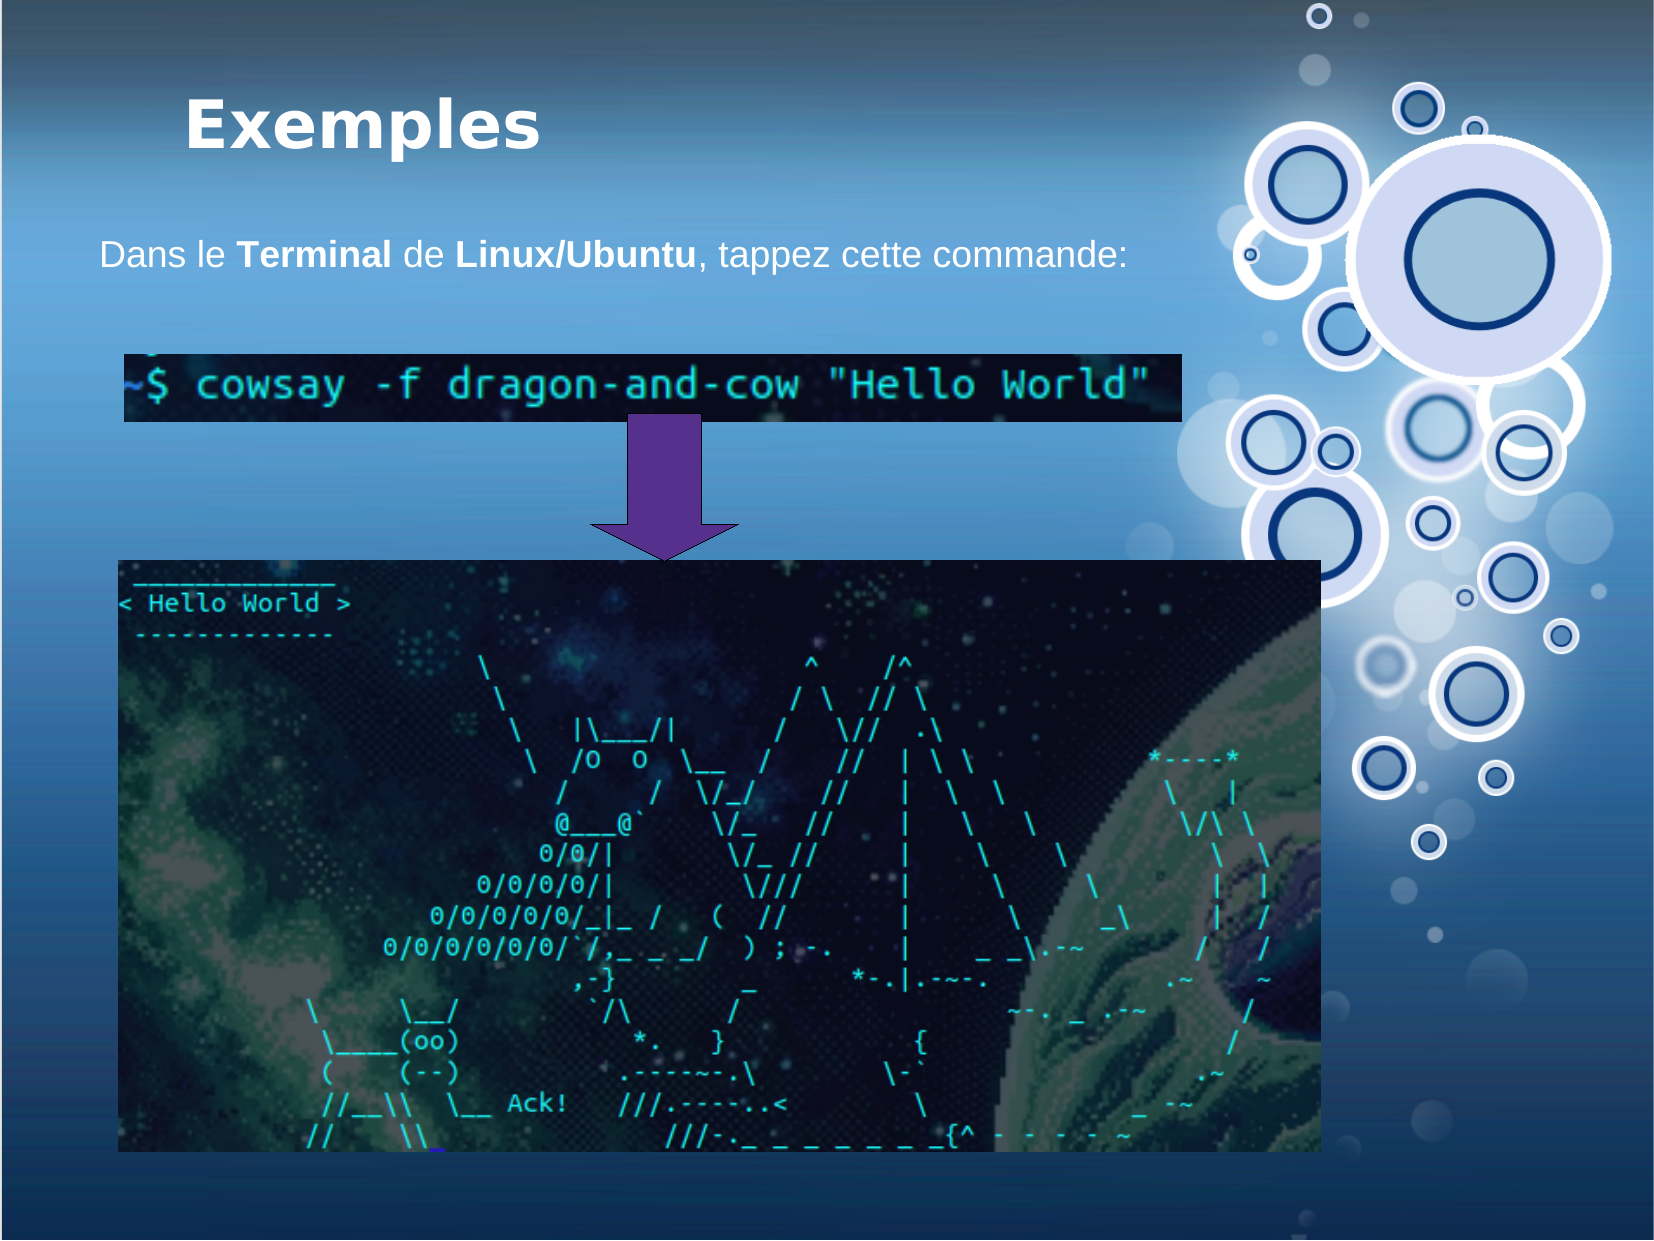

# Exemples
Dans le Terminal de Linux/Ubuntu, tappez cette commande: